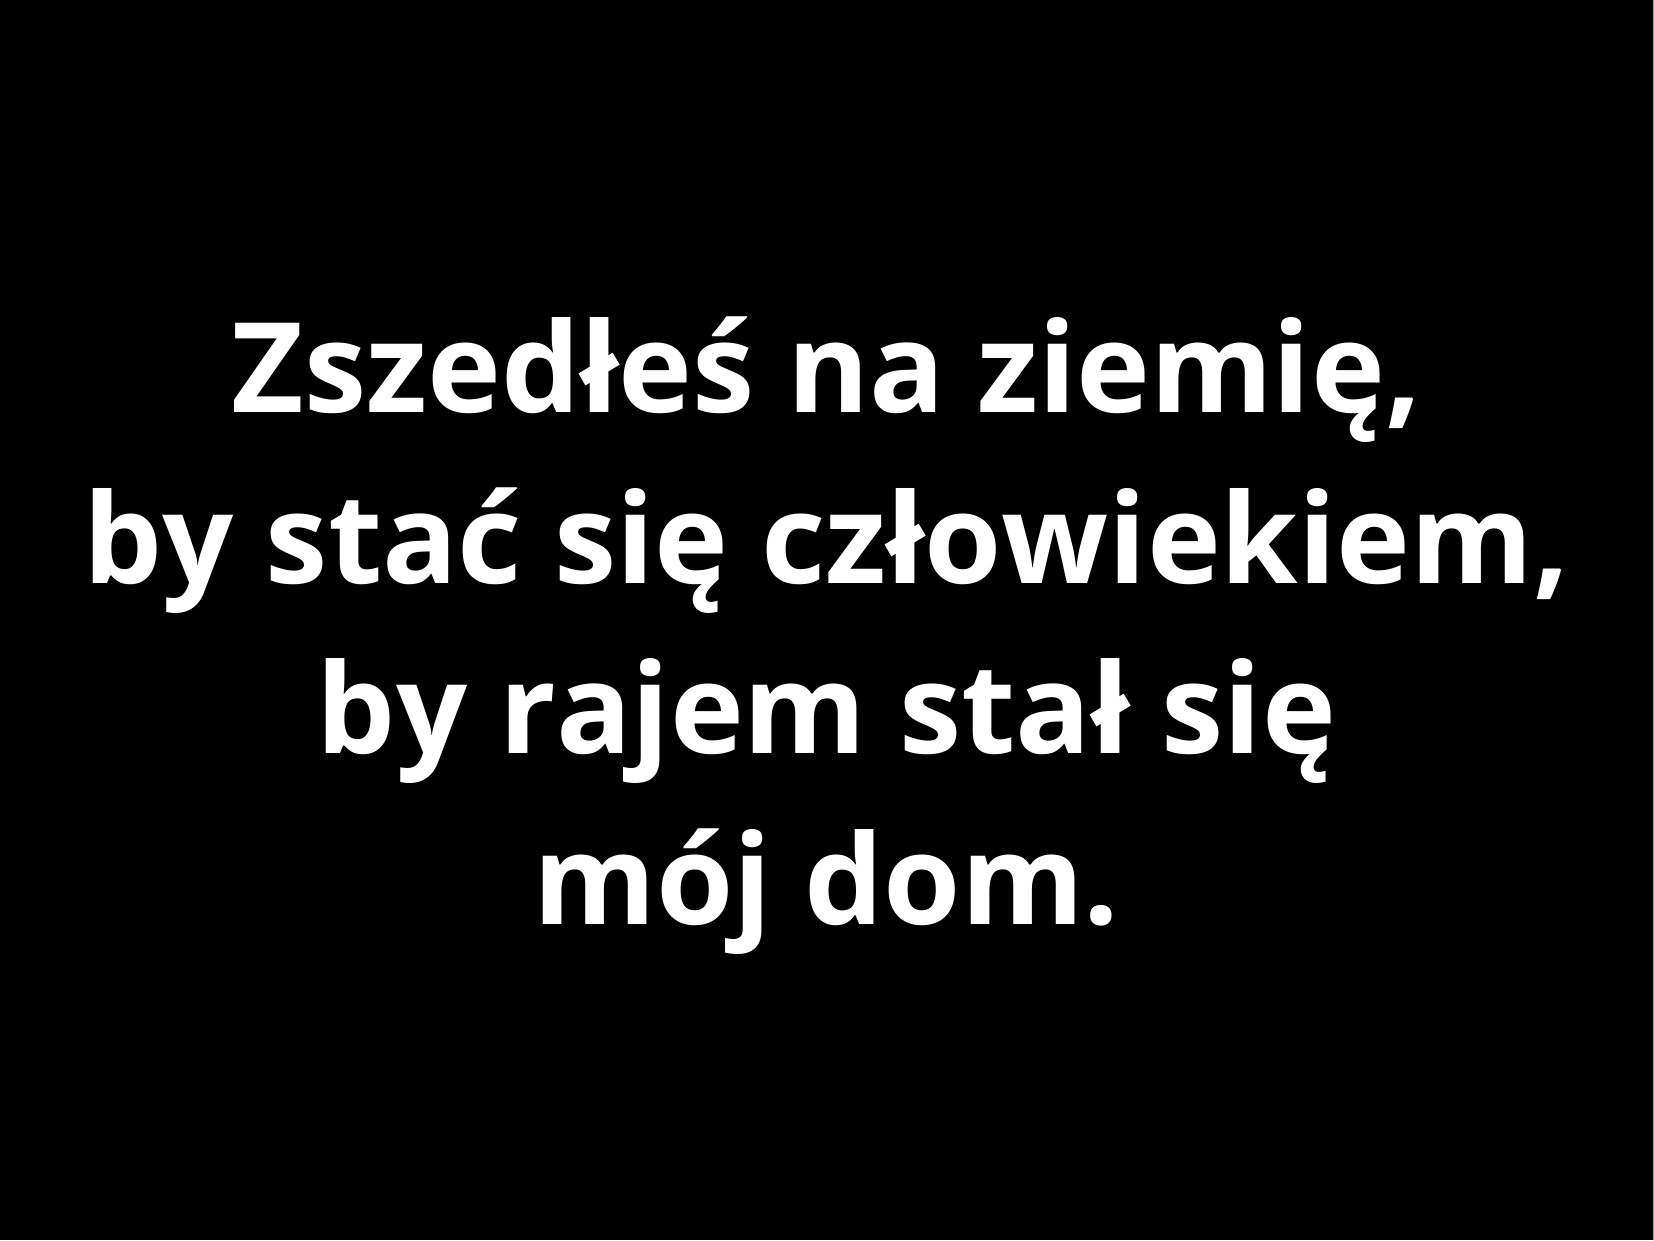

# Zszedłeś na ziemię, by stać się człowiekiem, by rajem stał się mój dom.